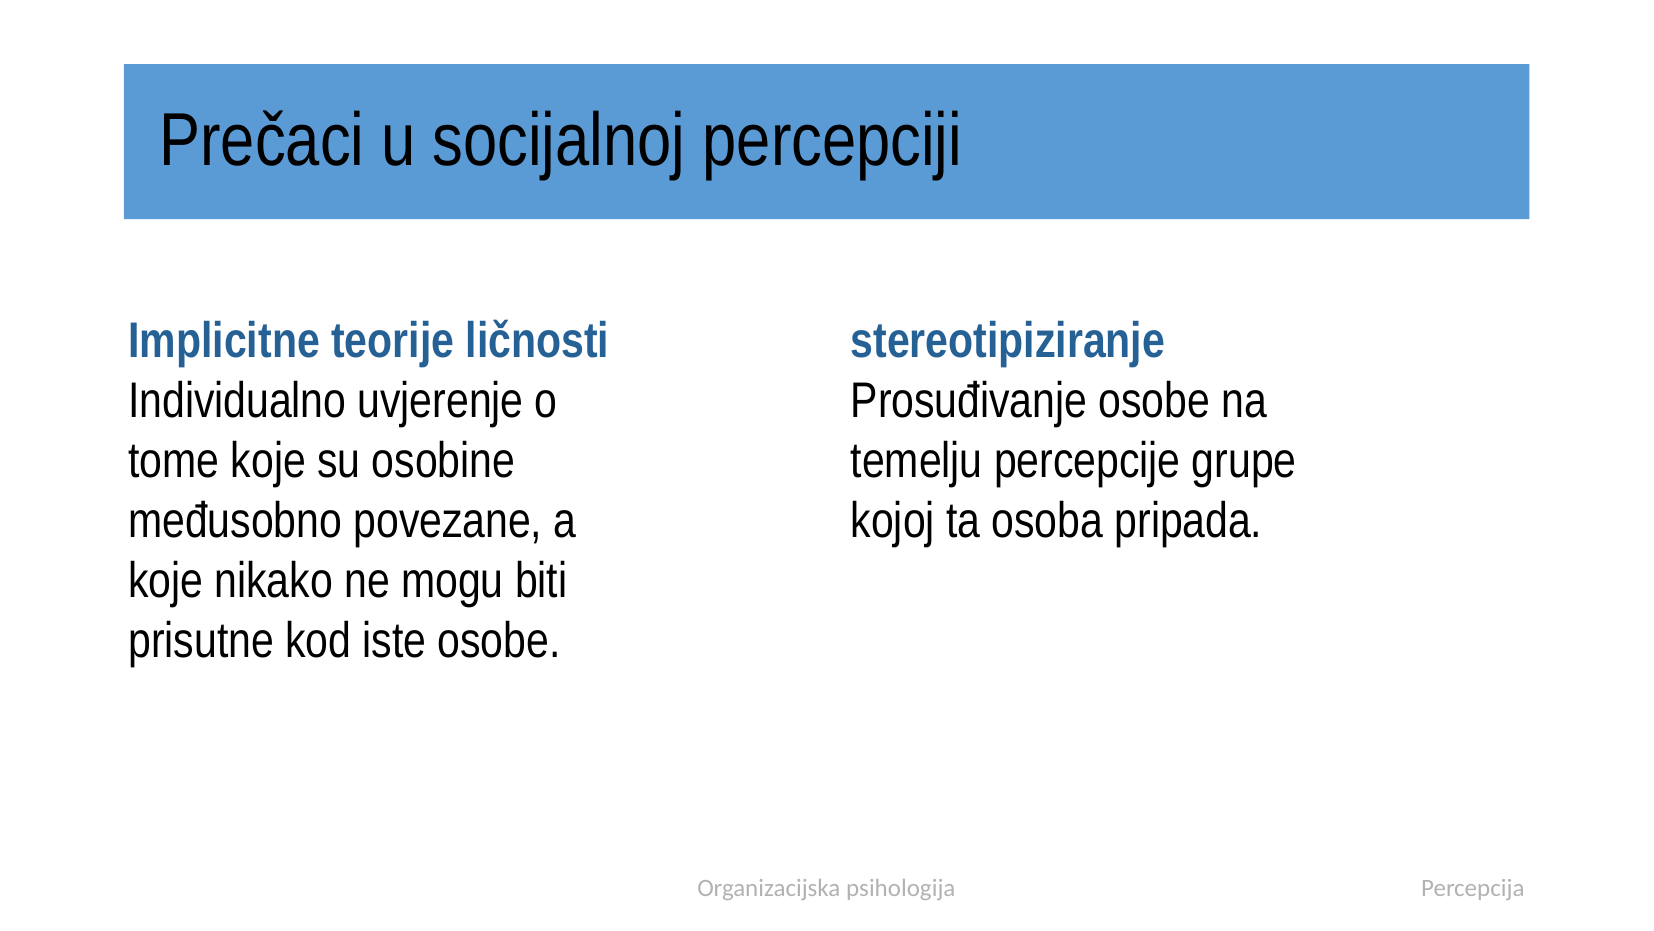

Prečaci u socijalnoj percepciji
Implicitne teorije ličnosti
Individualno uvjerenje o tome koje su osobine međusobno povezane, a koje nikako ne mogu biti prisutne kod iste osobe.
stereotipiziranje
Prosuđivanje osobe na temelju percepcije grupe kojoj ta osoba pripada.
Organizacijska psihologija
Percepcija